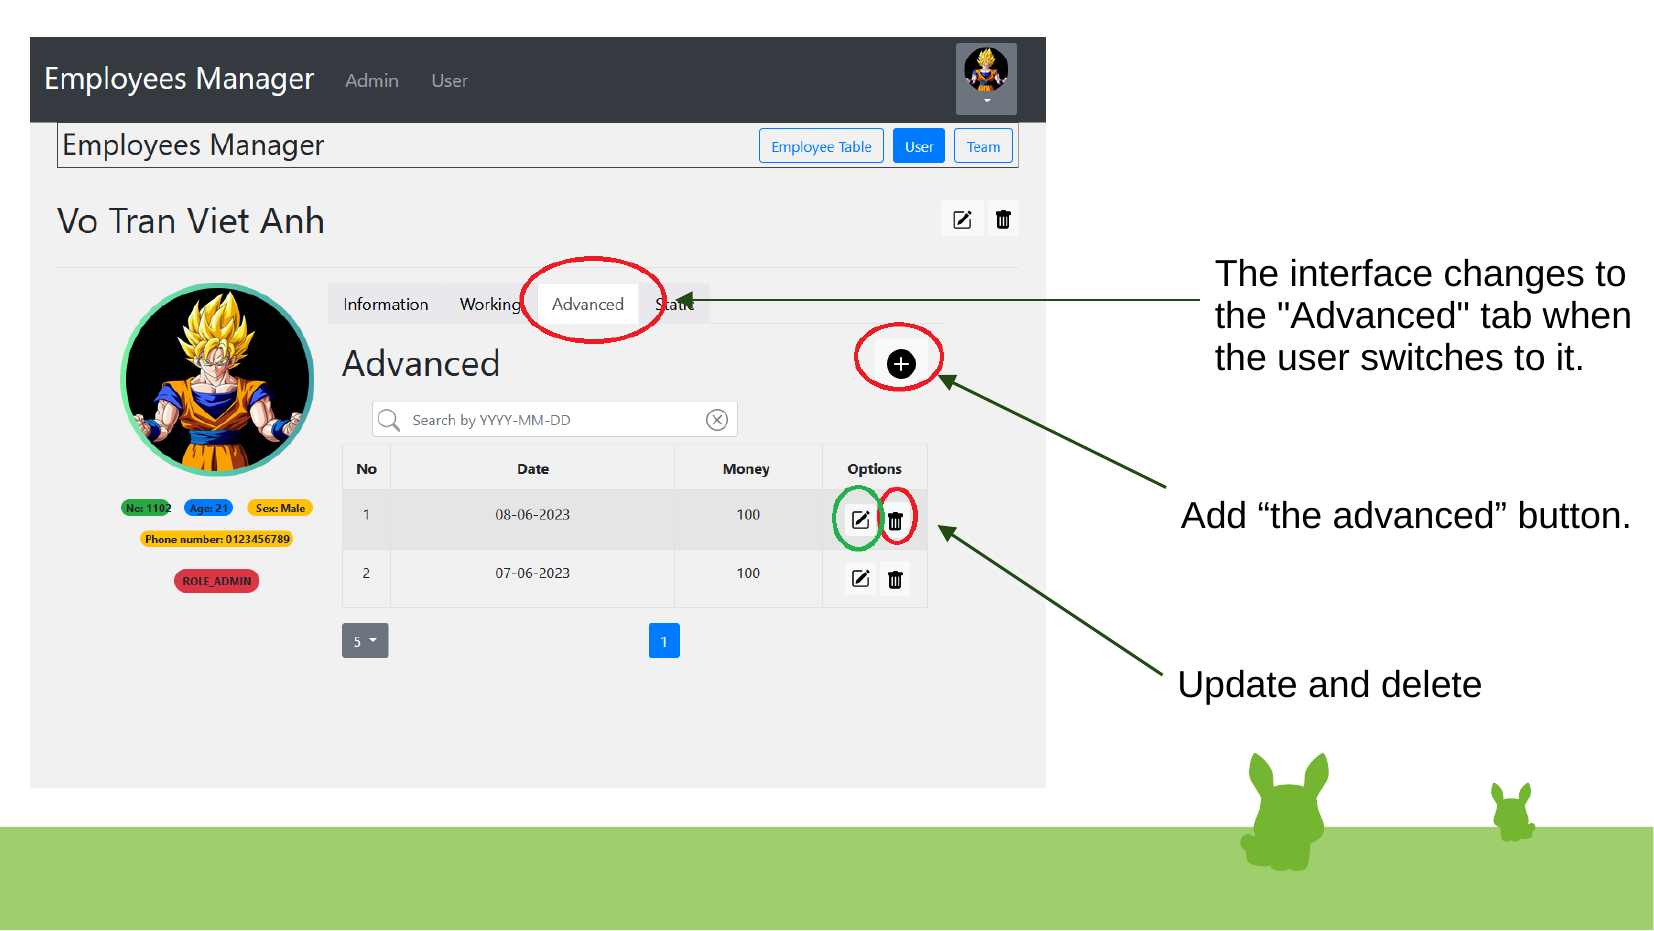

The interface changes to the "Advanced" tab when the user switches to it.
Add “the advanced” button.
Update and delete